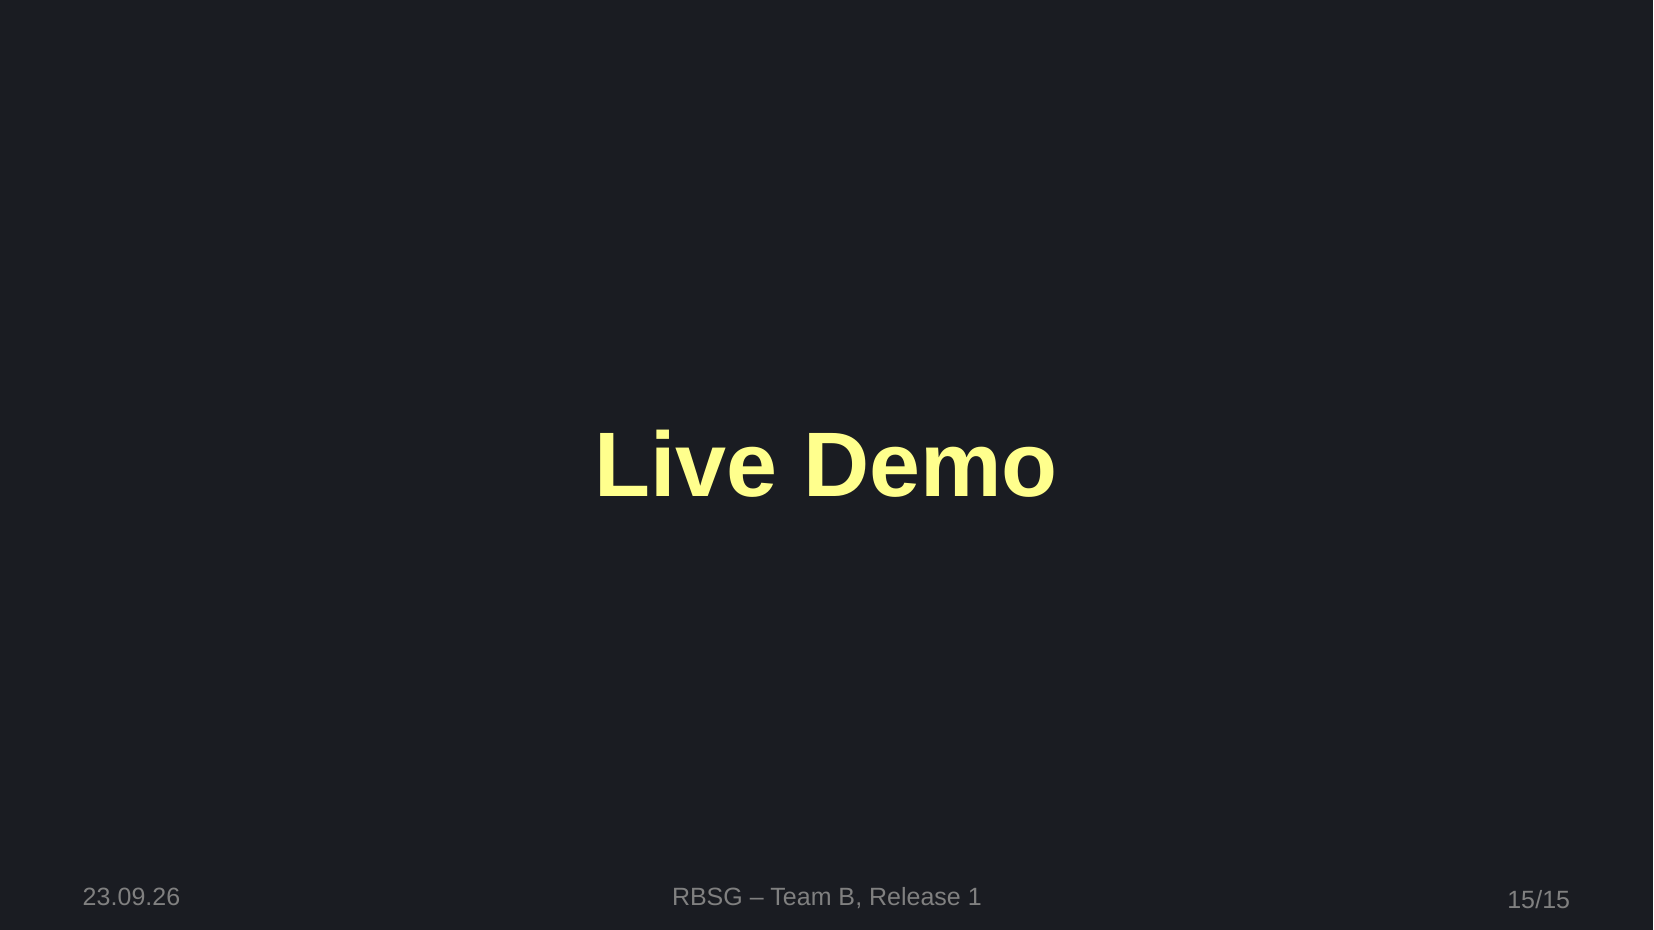

# Live Demo
RBSG – Team B, Release 1
15